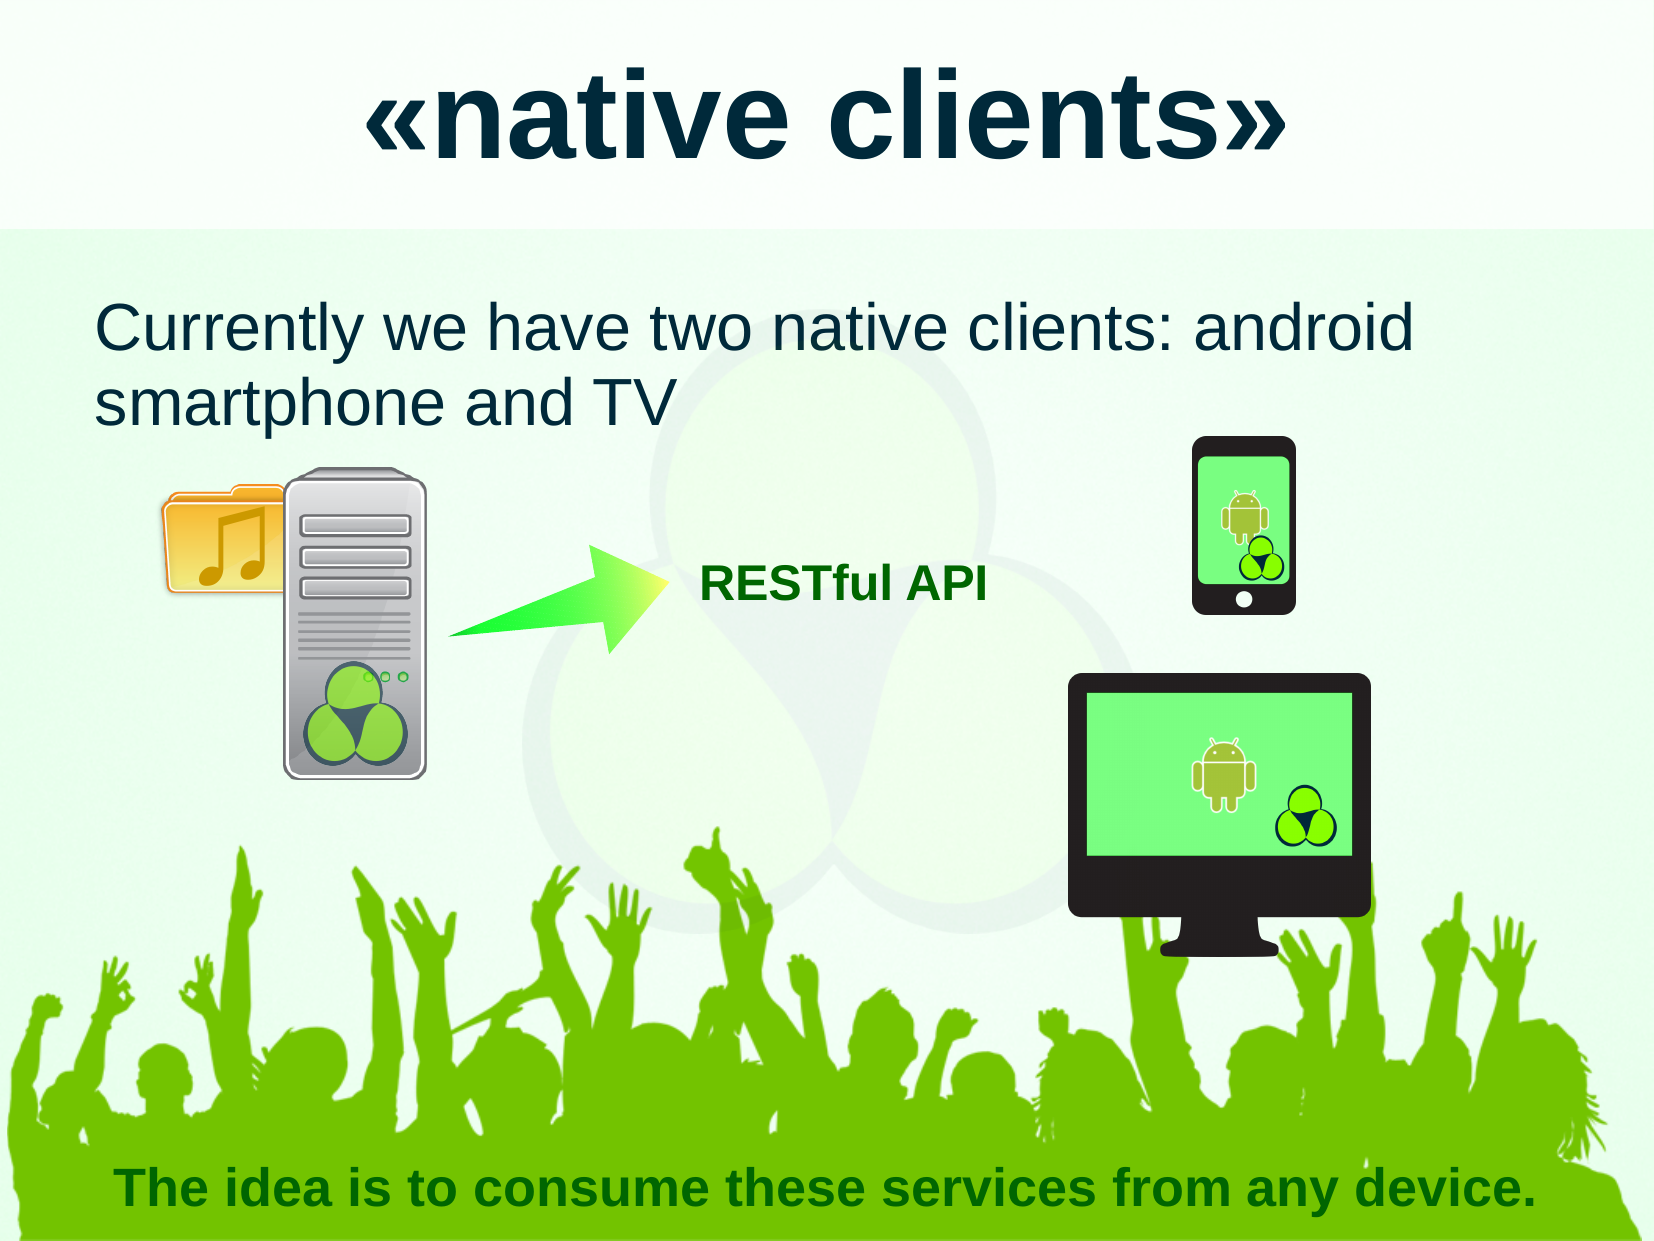

# «native clients»
Currently we have two native clients: android smartphone and TV
♫
RESTful API
The idea is to consume these services from any device.